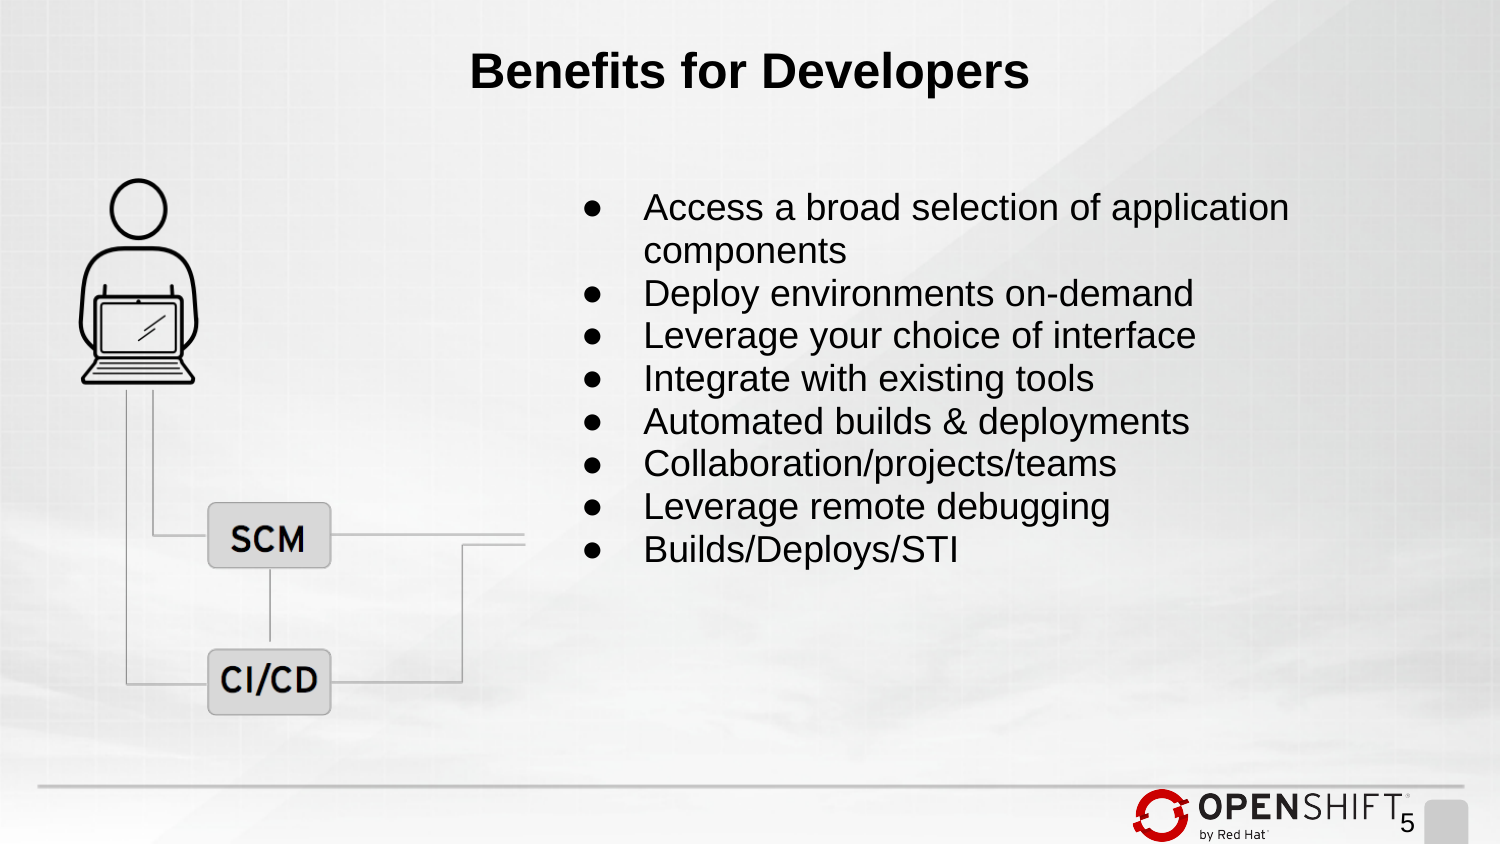

# Benefits for Developers
Access a broad selection of application components
Deploy environments on-demand
Leverage your choice of interface
Integrate with existing tools
Automated builds & deployments
Collaboration/projects/teams
Leverage remote debugging
Builds/Deploys/STI